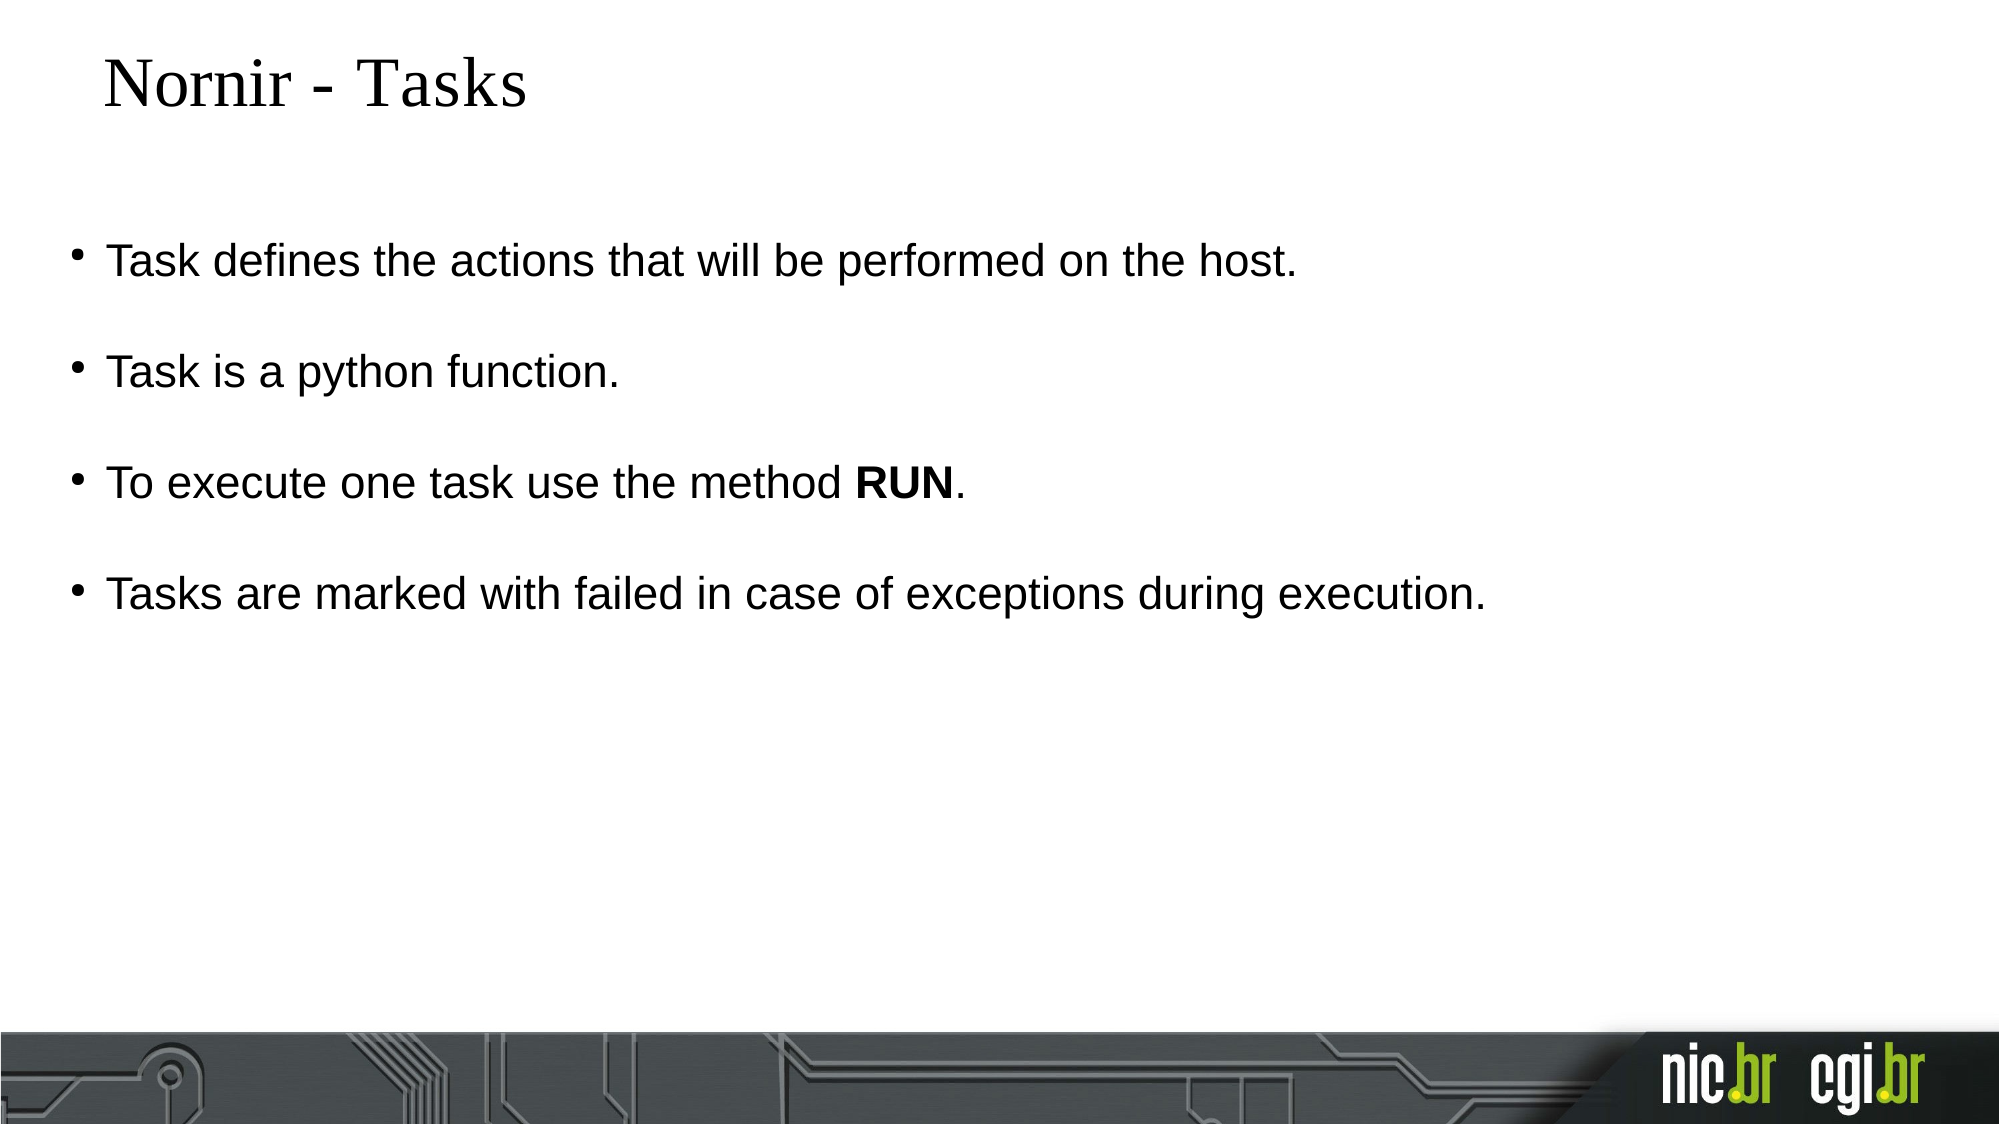

# Nornir - Tasks
Task defines the actions that will be performed on the host.
Task is a python function.
To execute one task use the method RUN.
Tasks are marked with failed in case of exceptions during execution.